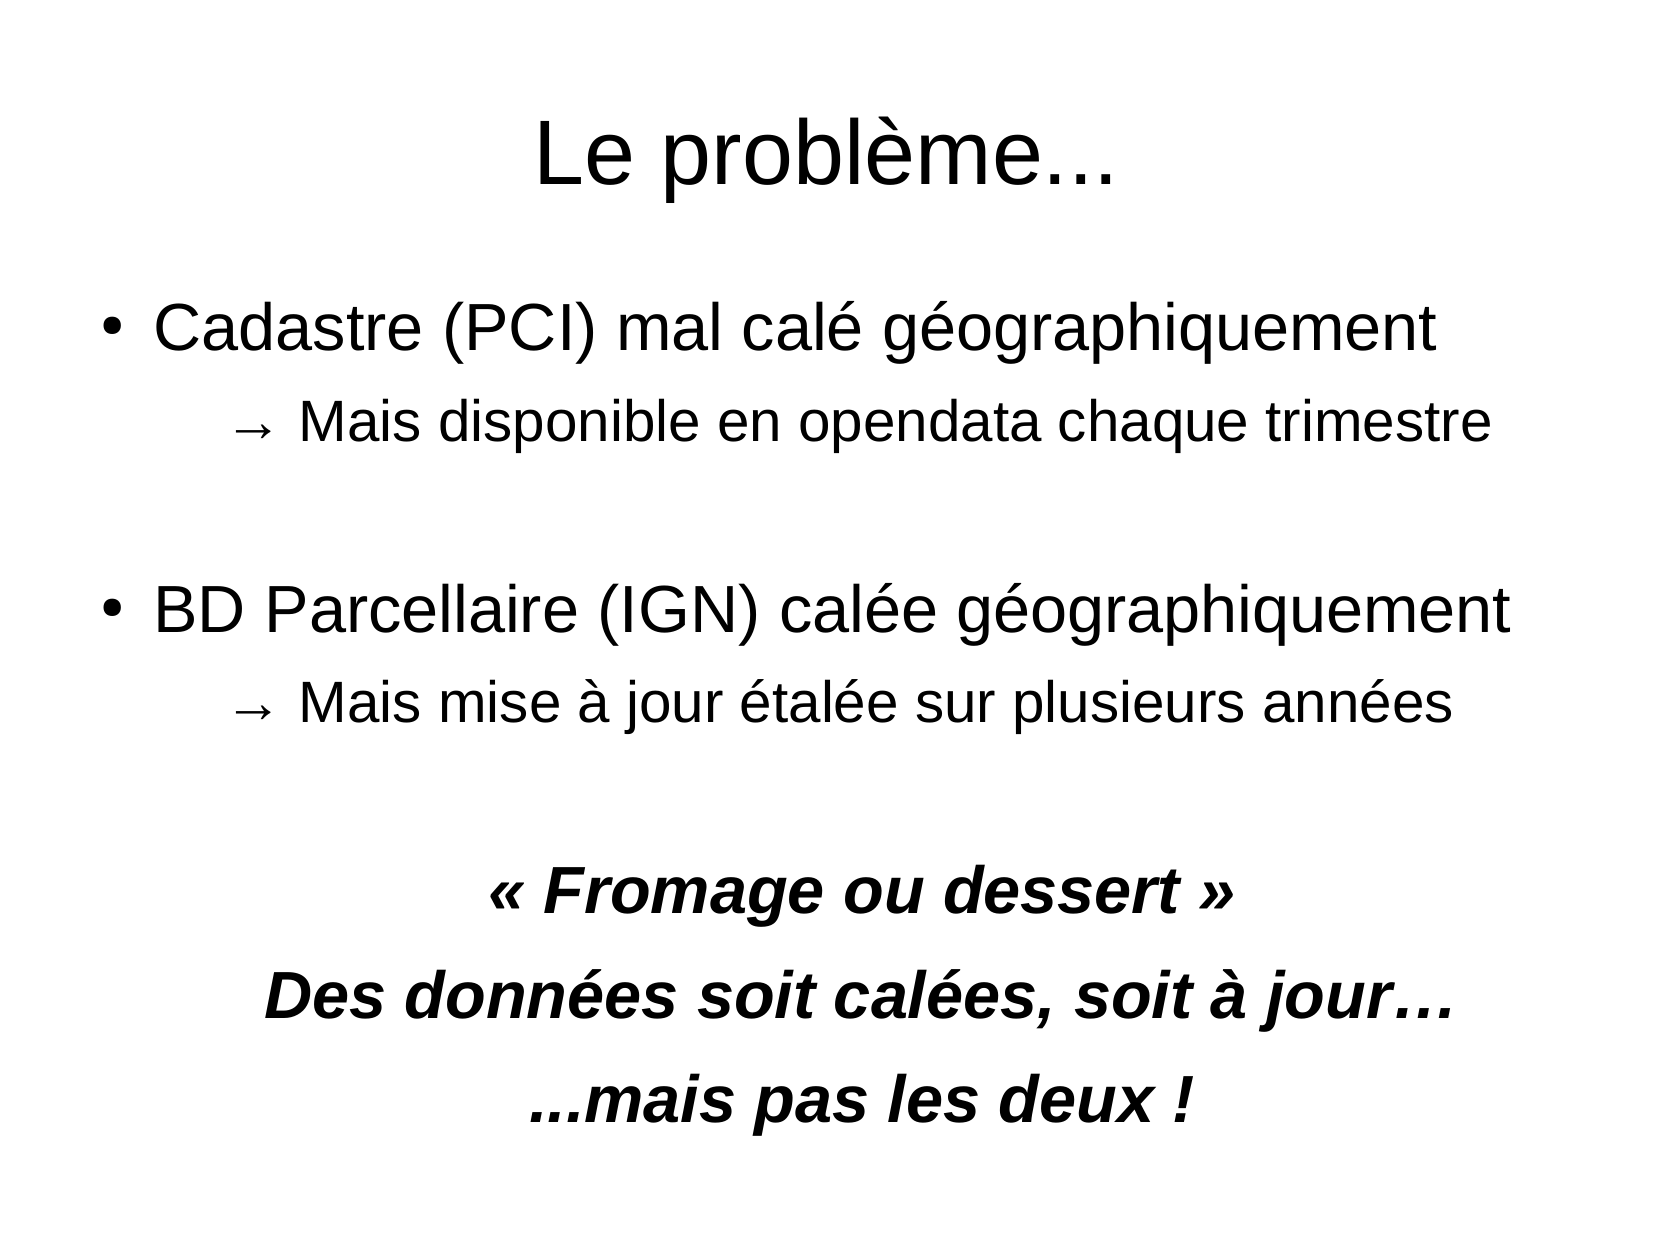

# Le problème...
Cadastre (PCI) mal calé géographiquement
→ Mais disponible en opendata chaque trimestre
BD Parcellaire (IGN) calée géographiquement
→ Mais mise à jour étalée sur plusieurs années
« Fromage ou dessert »
Des données soit calées, soit à jour…
...mais pas les deux !